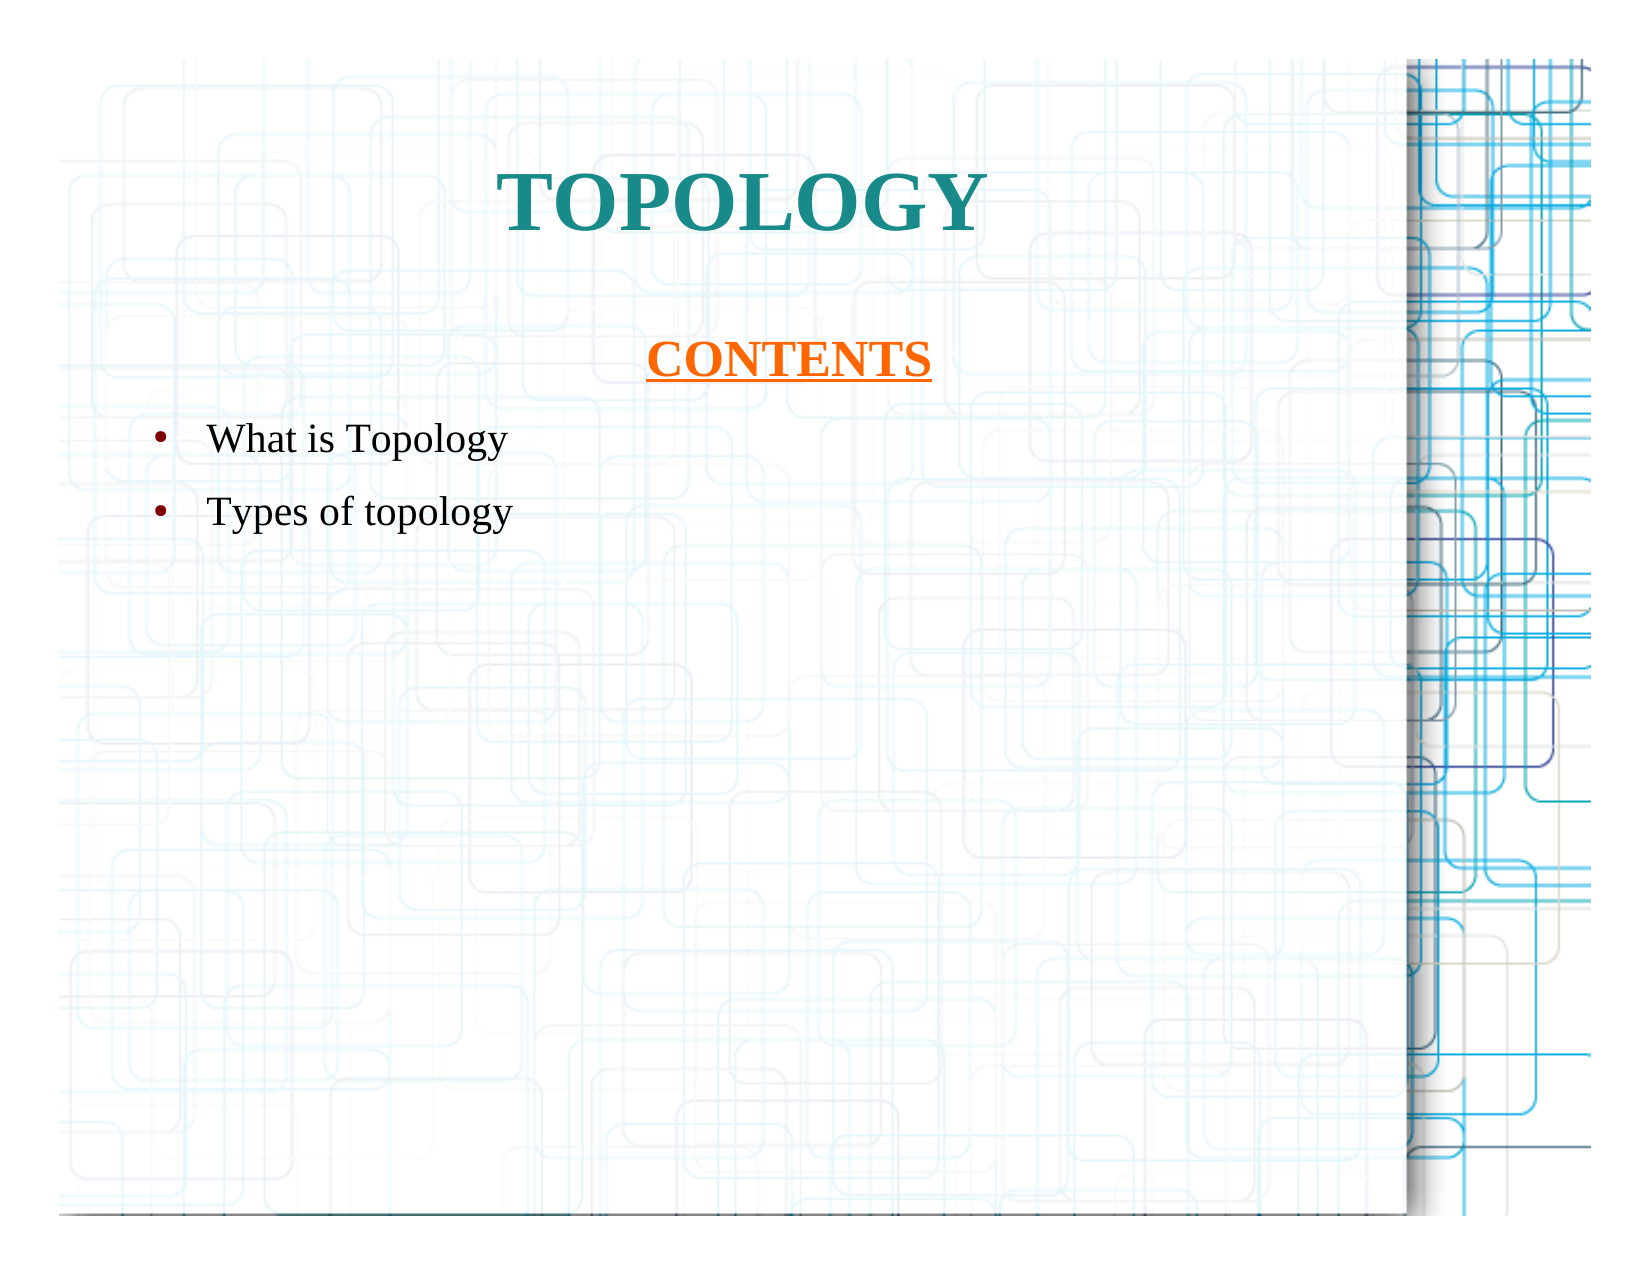

# TOPOLOGY
CONTENTS
What is Topology
Types of topology